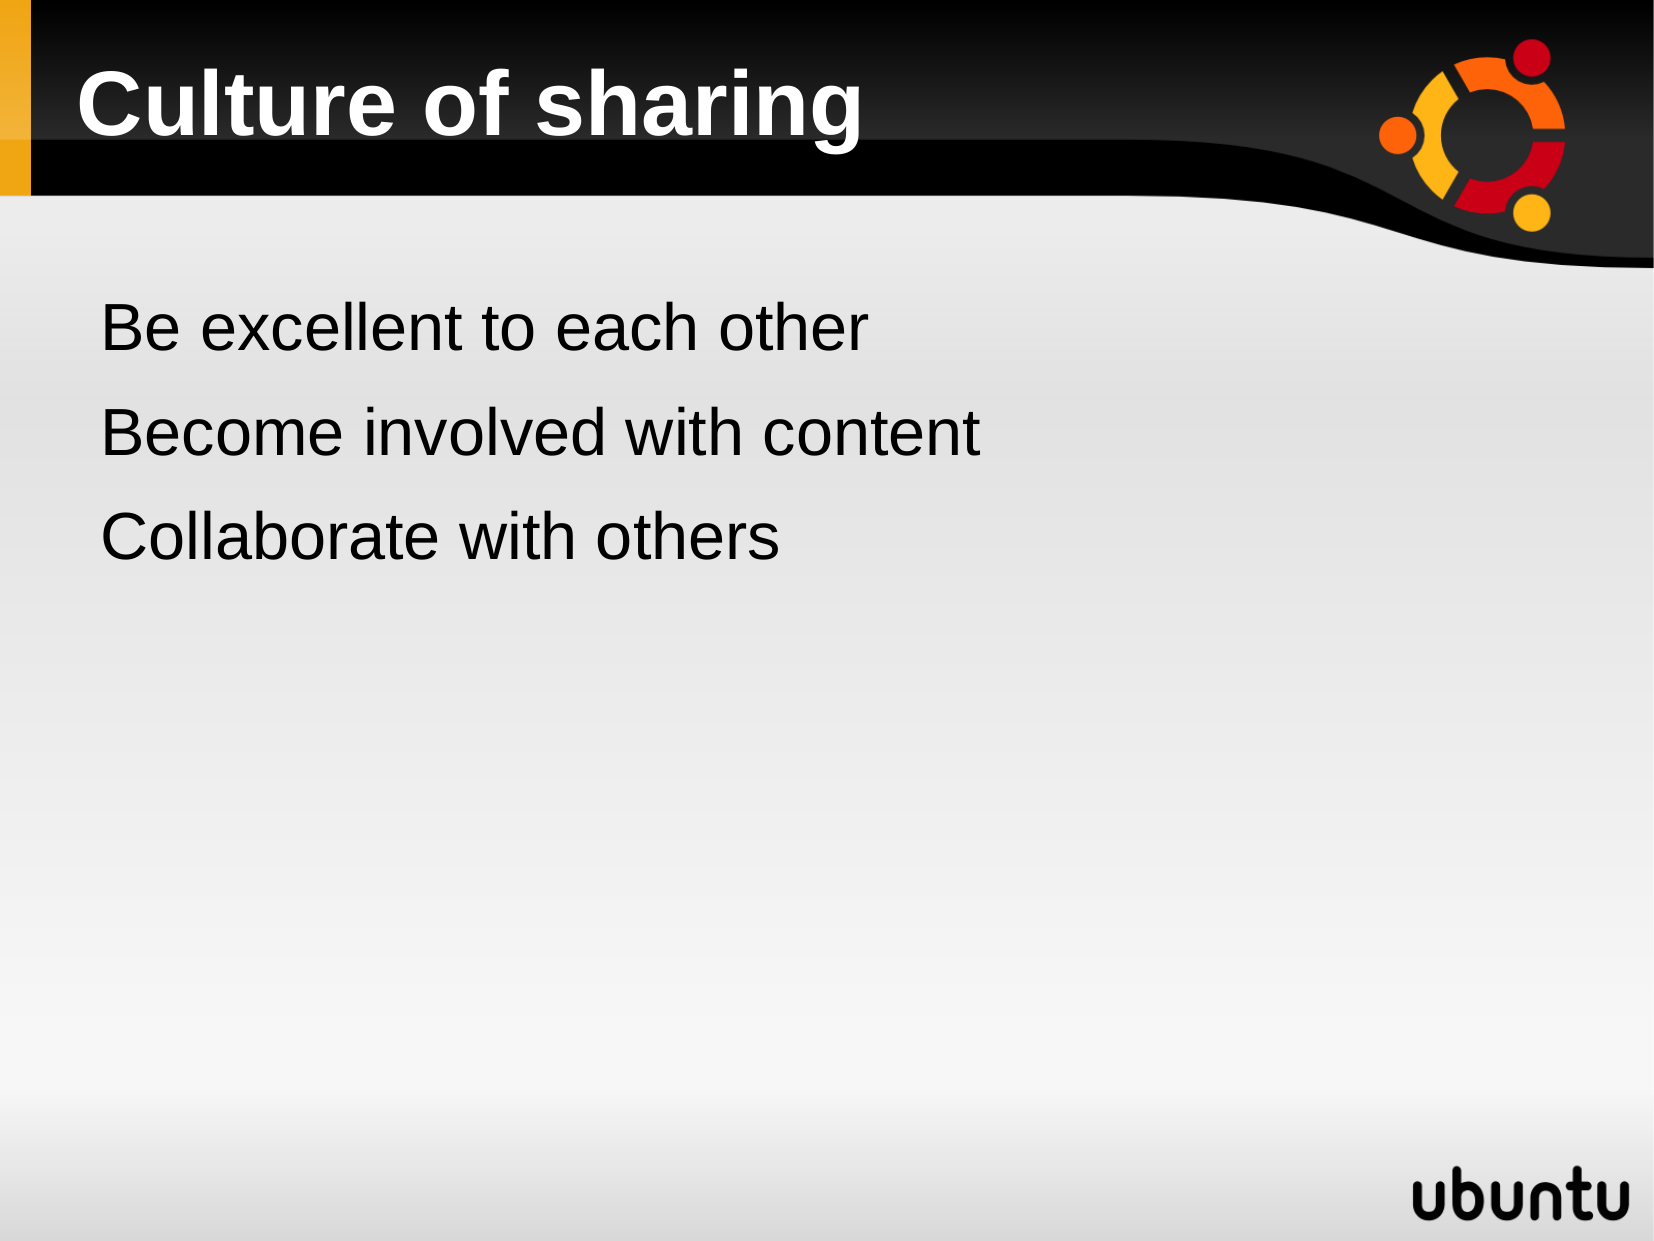

# Culture of sharing
Be excellent to each other
Become involved with content
Collaborate with others